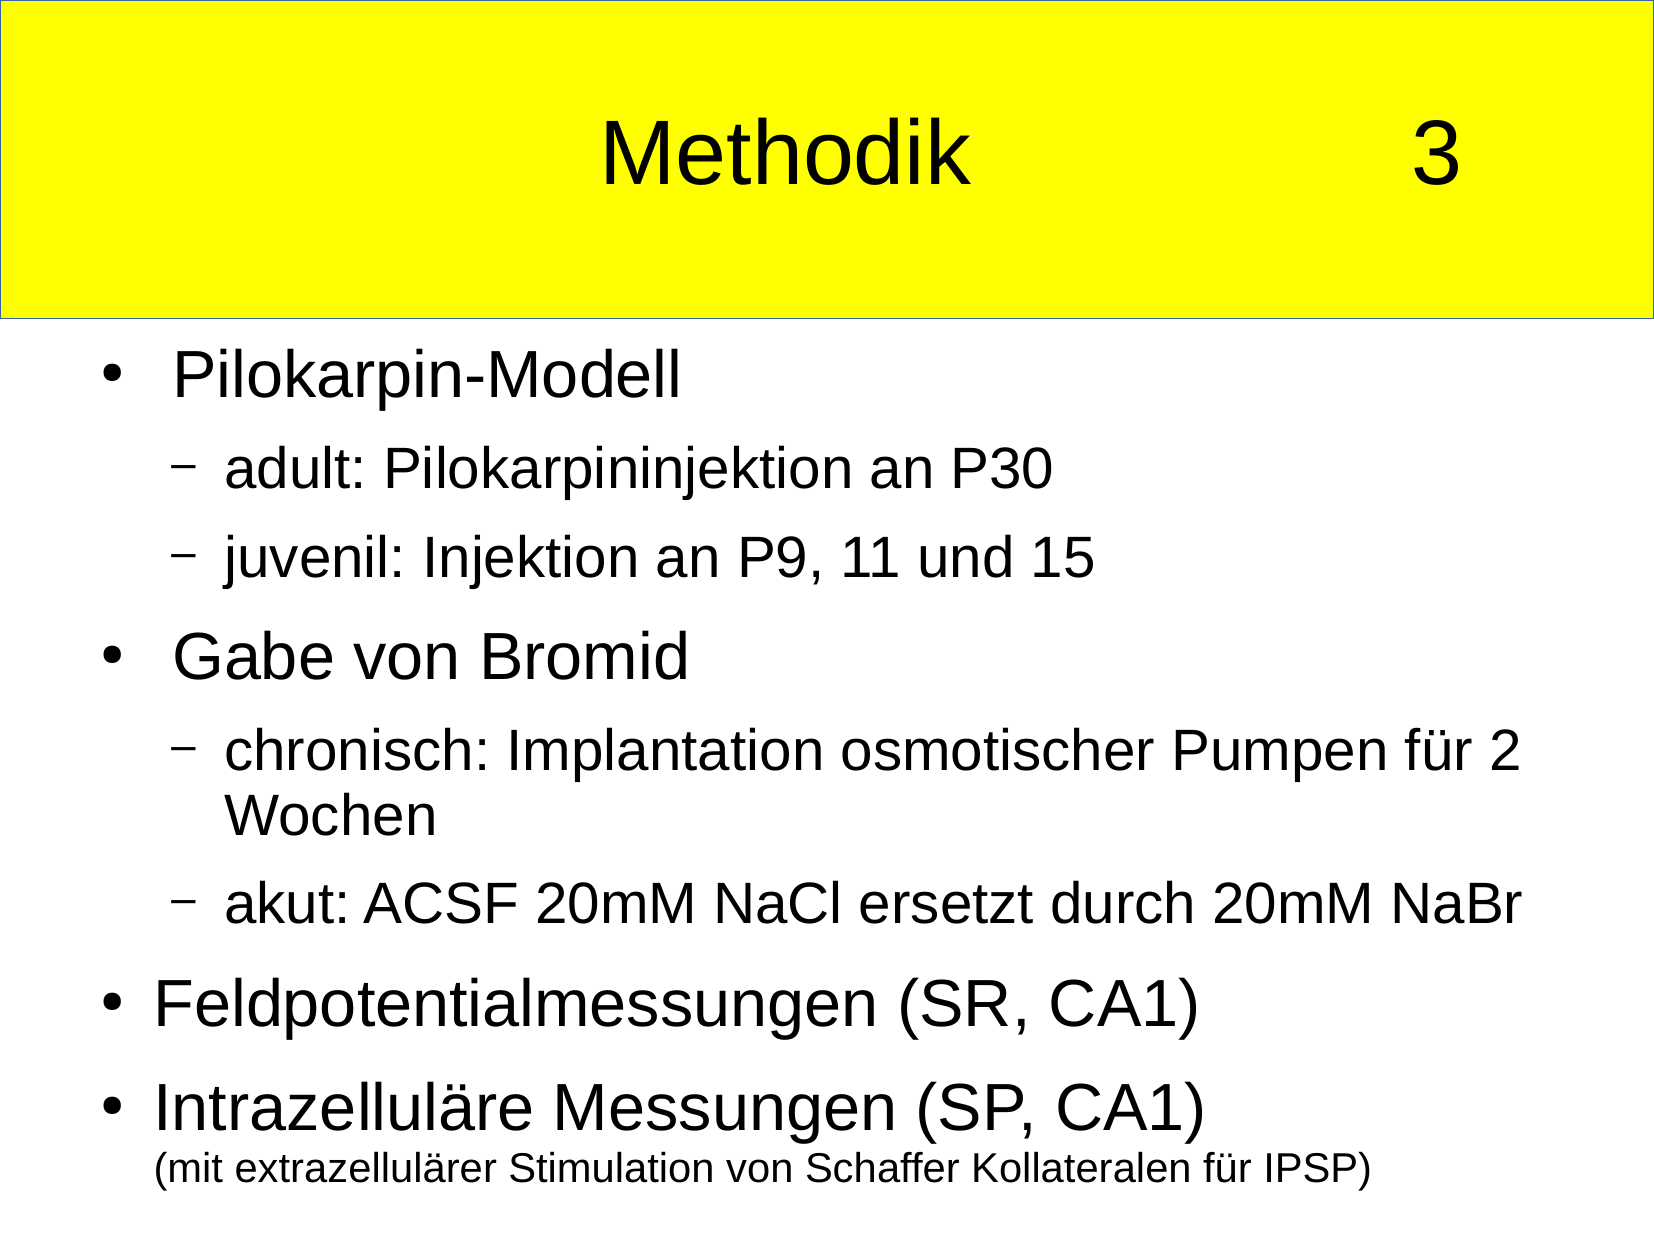

Methodik
# Pilokarpin-Modell
adult: Pilokarpininjektion an P30
juvenil: Injektion an P9, 11 und 15
 Gabe von Bromid
chronisch: Implantation osmotischer Pumpen für 2 Wochen
akut: ACSF 20mM NaCl ersetzt durch 20mM NaBr
Feldpotentialmessungen (SR, CA1)
Intrazelluläre Messungen (SP, CA1)
(mit extrazellulärer Stimulation von Schaffer Kollateralen für IPSP)